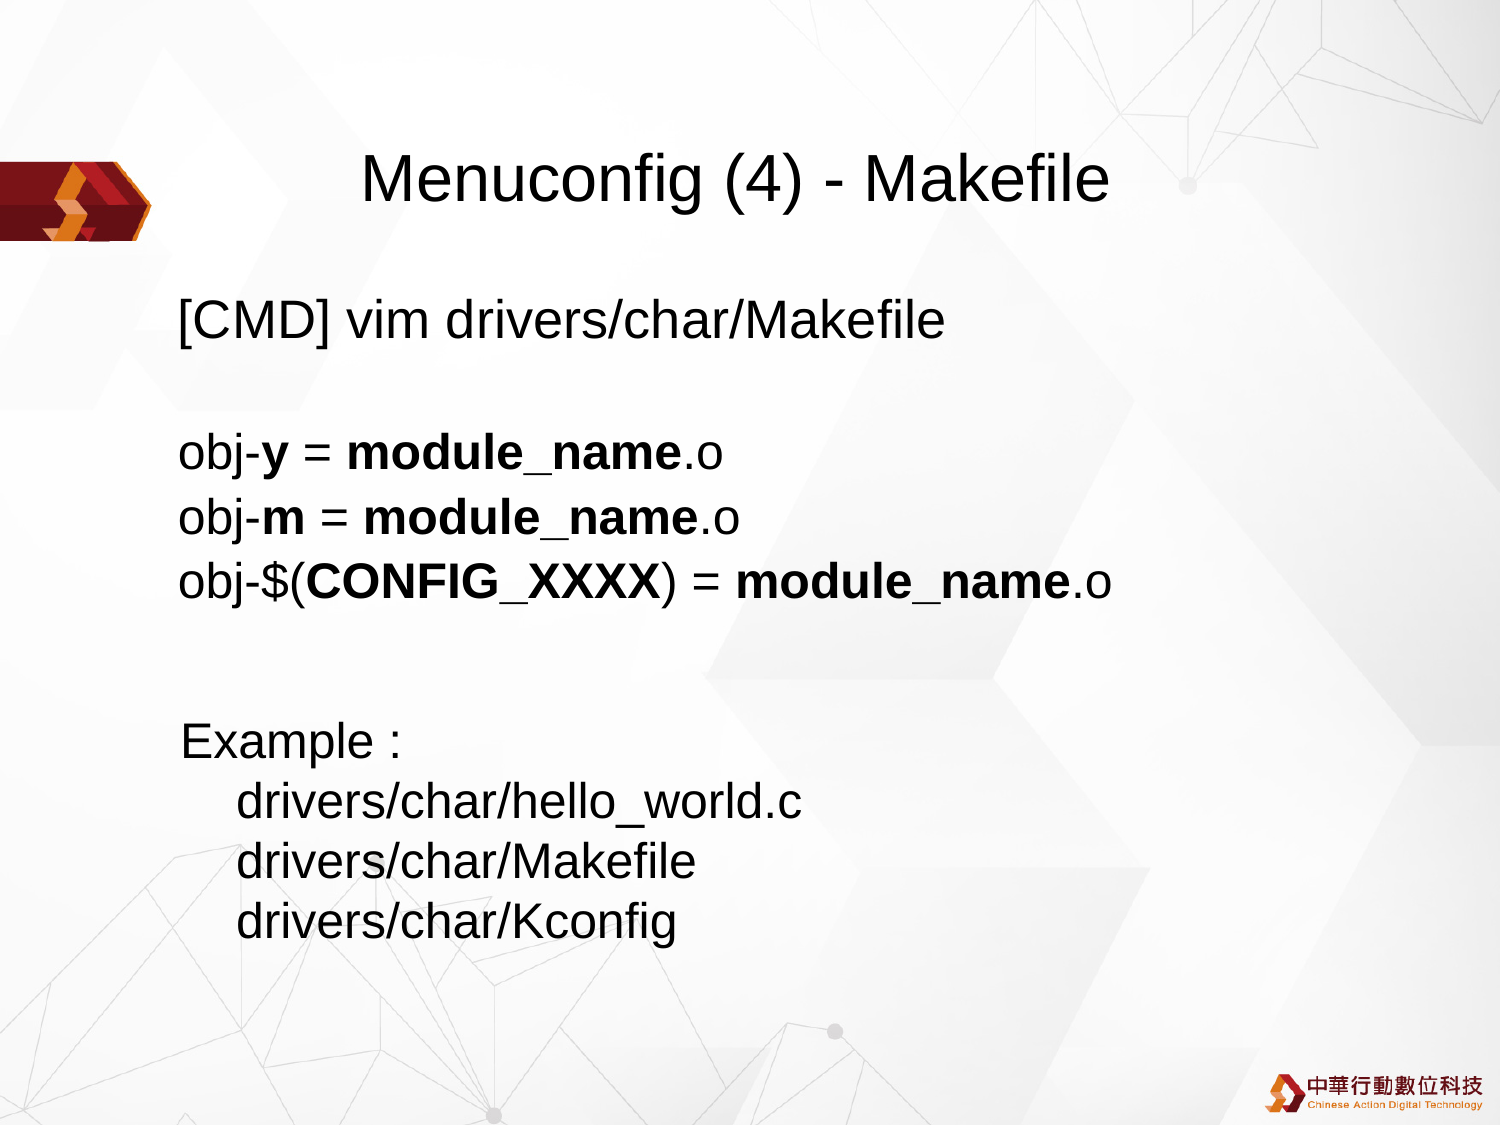

# Menuconfig (4) - Makefile
[CMD] vim drivers/char/Makefile
obj-y = module_name.o
obj-m = module_name.o
obj-$(CONFIG_XXXX) = module_name.o
Example :
 drivers/char/hello_world.c
 drivers/char/Makefile
 drivers/char/Kconfig